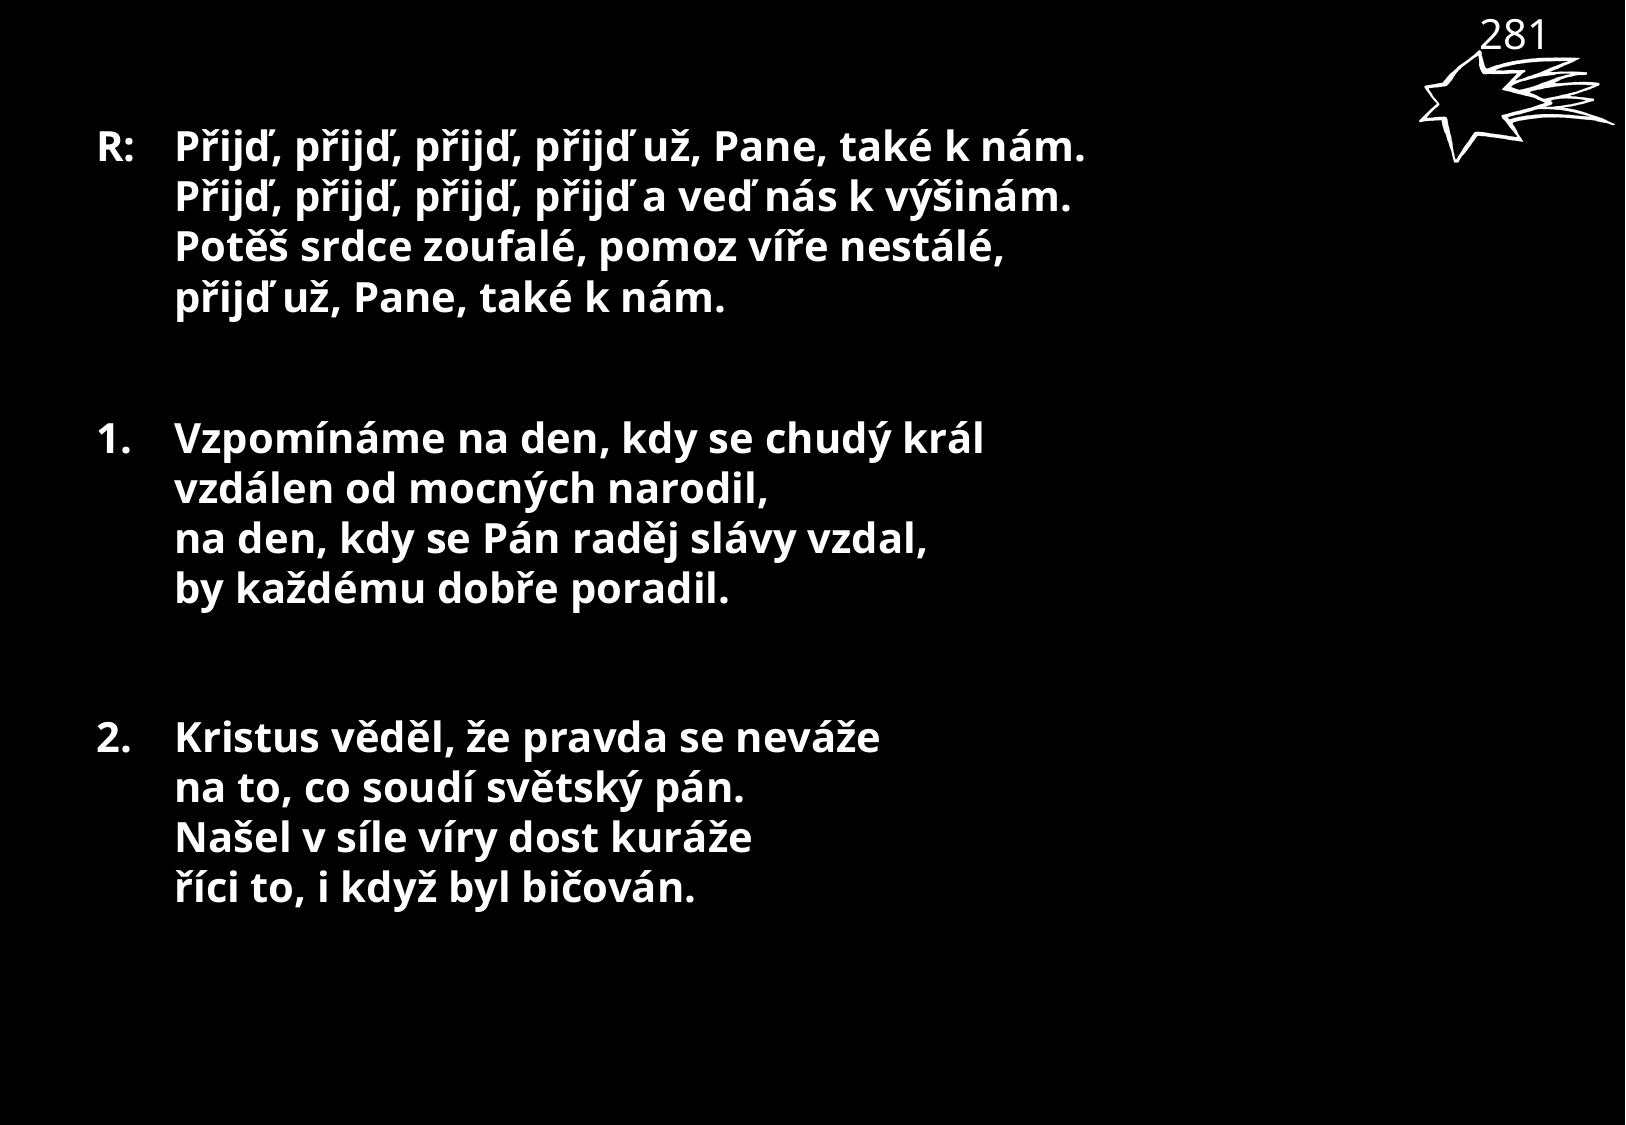

281
# R: 	Přijď, přijď, přijď, přijď už, Pane, také k nám. Přijď, přijď, přijď, přijď a veď nás k výšinám. Potěš srdce zoufalé, pomoz víře nestálé, přijď už, Pane, také k nám.
Vzpomínáme na den, kdy se chudý král
vzdálen od mocných narodil,
na den, kdy se Pán raděj slávy vzdal,
by každému dobře poradil.
2. 	Kristus věděl, že pravda se neváže
na to, co soudí světský pán.
Našel v síle víry dost kuráže
říci to, i když byl bičován.